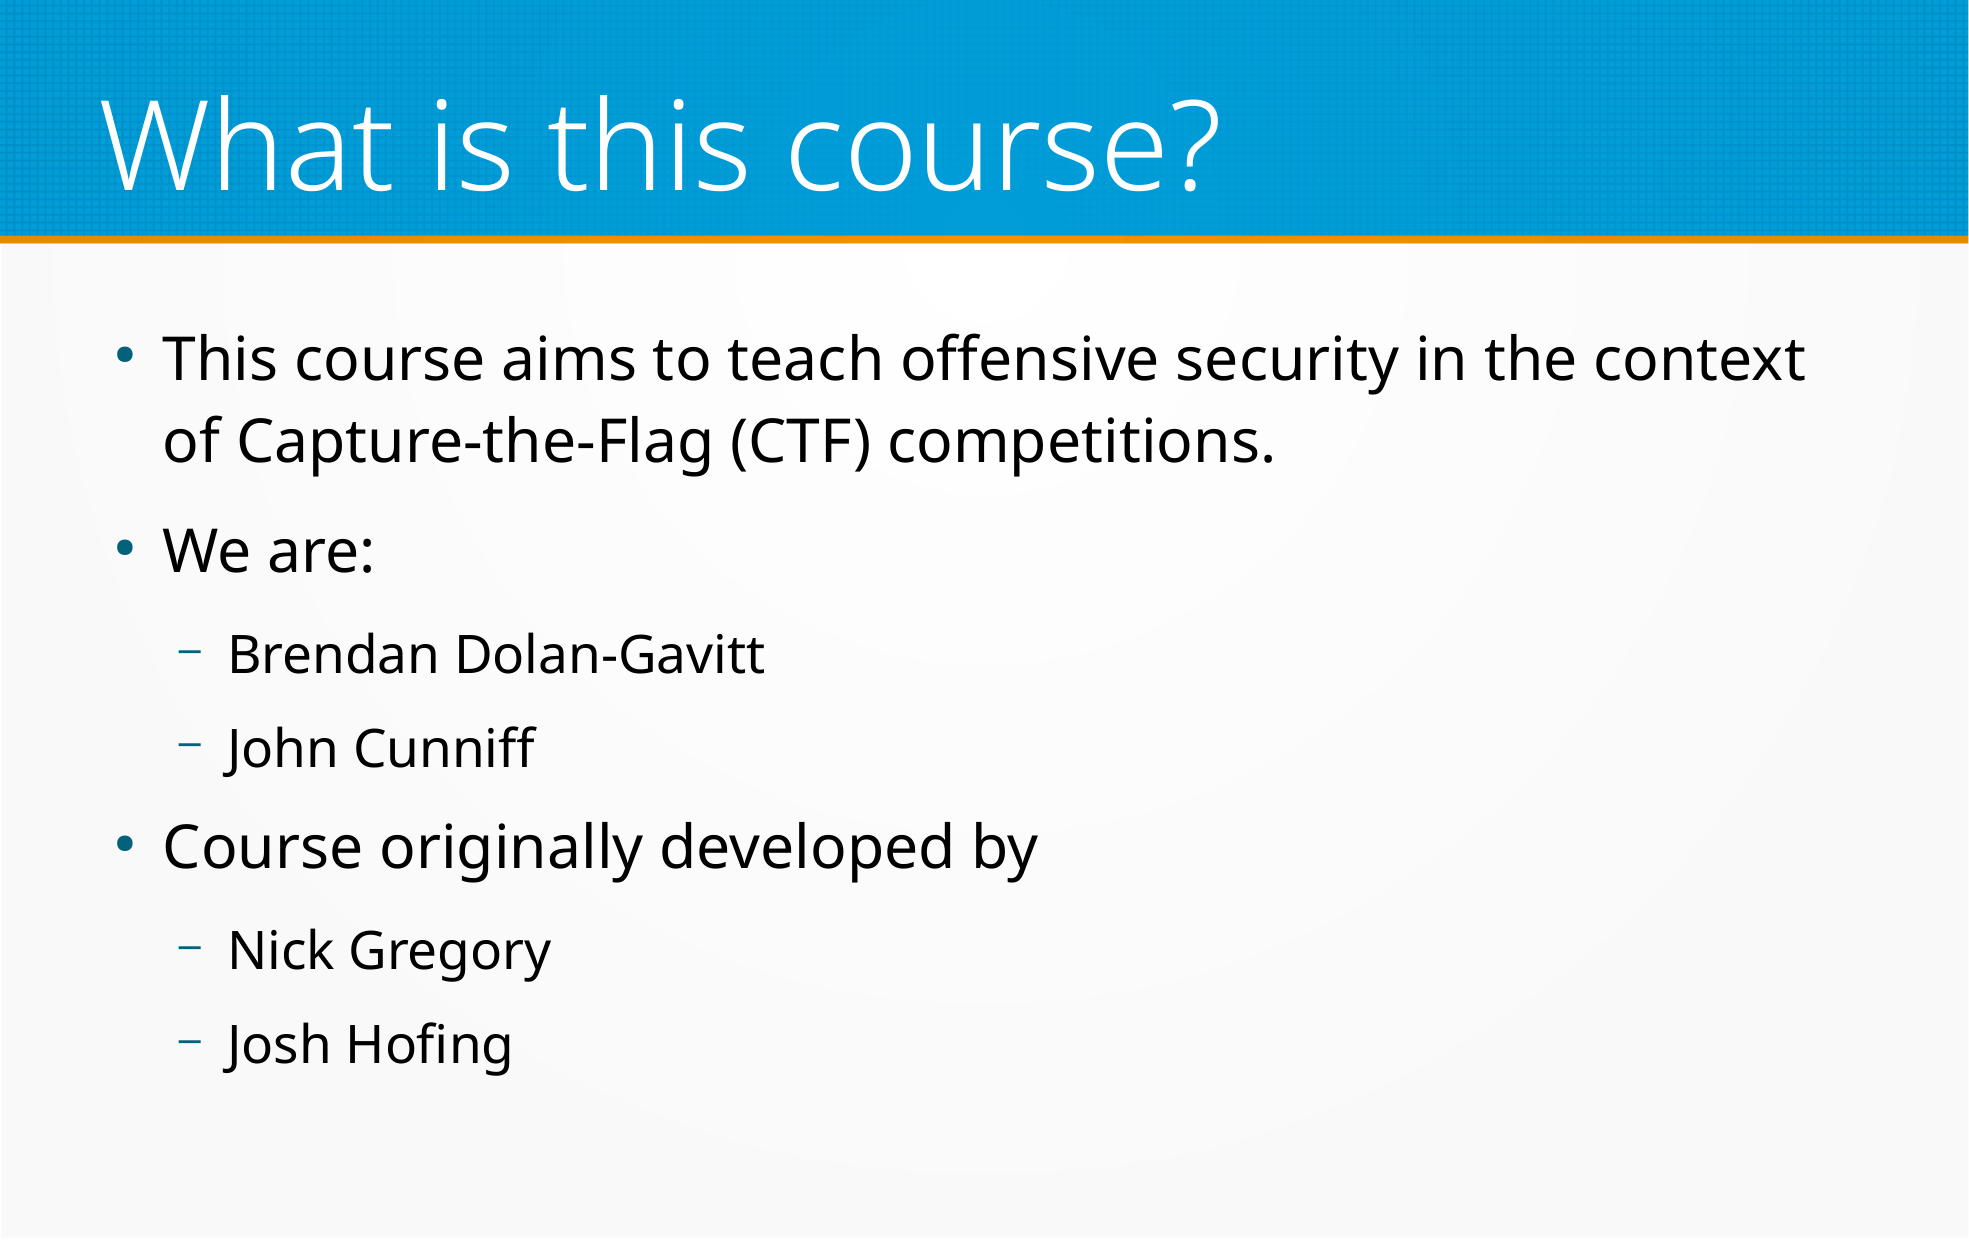

# What is this course?
This course aims to teach offensive security in the context of Capture-the-Flag (CTF) competitions.
We are:
Brendan Dolan-Gavitt
John Cunniff
Course originally developed by
Nick Gregory
Josh Hofing